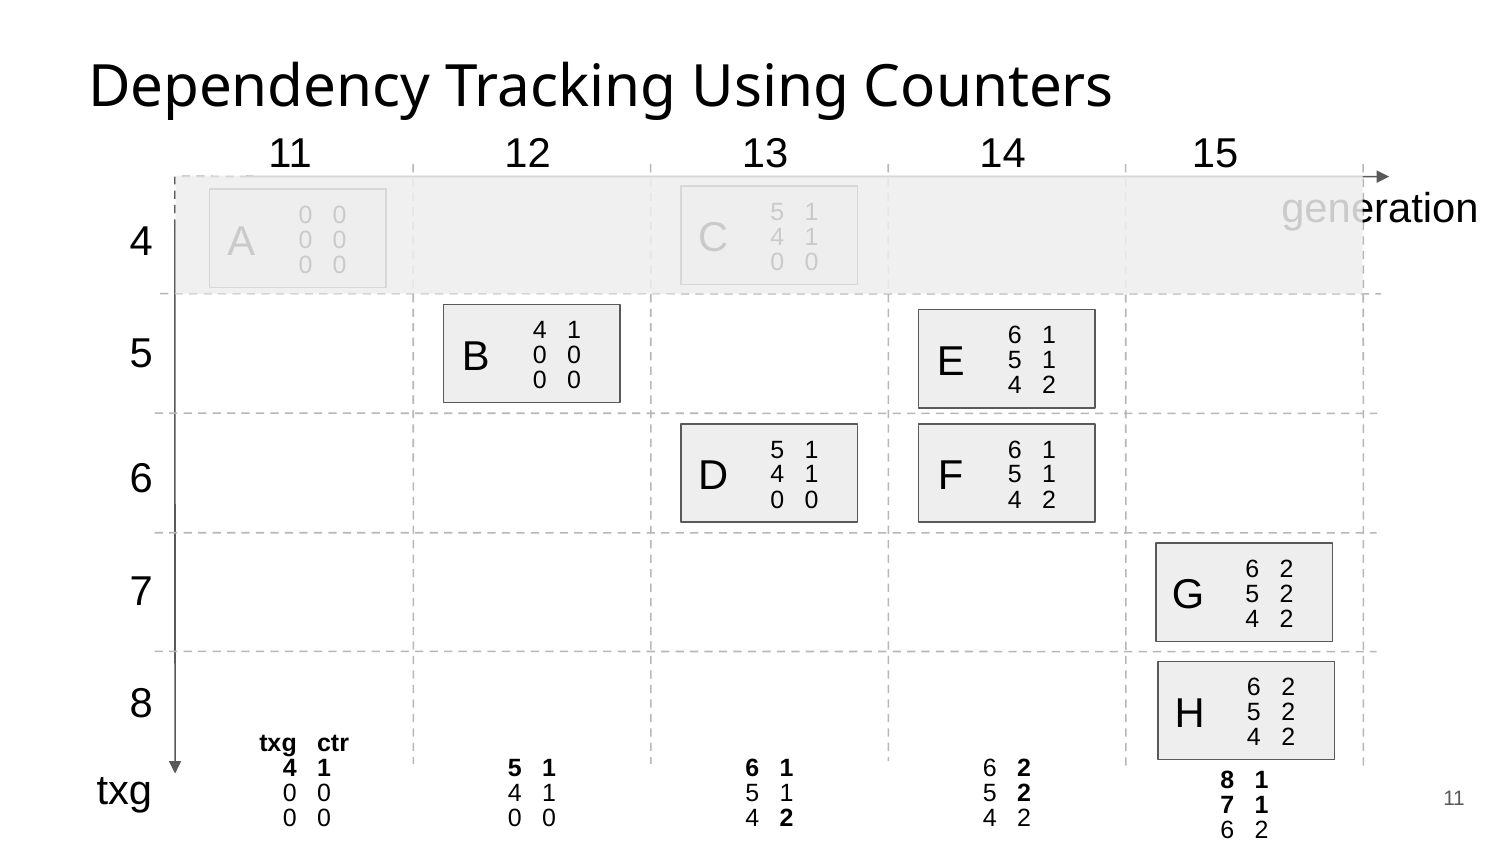

# Dependency Tracking Using Counters
11
12
13
14
15
5
1
4
1
0
0
C
0
0
0
0
0
0
A
generation
4
4
1
0
0
0
0
B
6
1
5
1
4
2
E
5
5
1
4
1
0
0
D
6
1
5
1
4
2
F
6
6
2
5
2
4
2
G
7
6
2
5
2
4
2
H
8
txg
ctr
4
1
0
0
0
0
5
1
4
1
0
0
6
1
5
1
4
2
2
5
2
4
2
6
8
1
7
1
6
2
txg